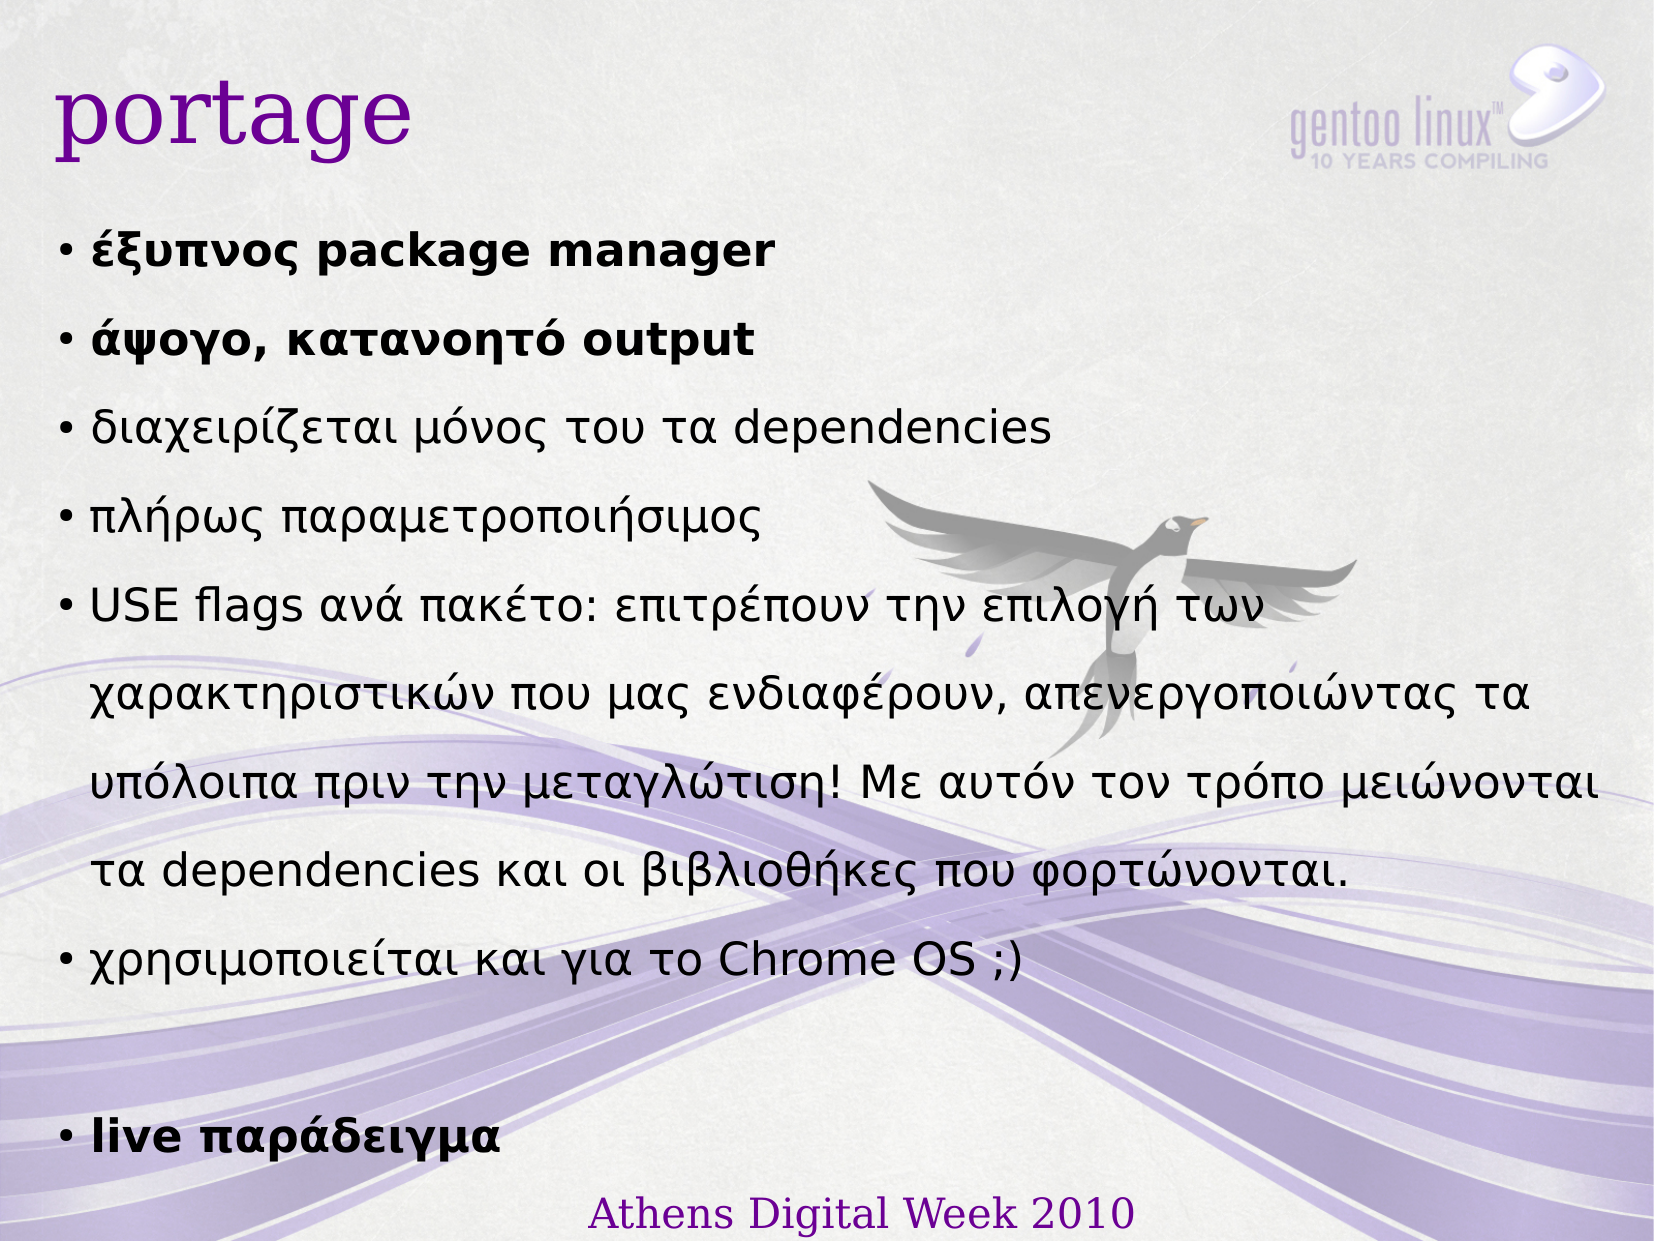

# portage
 έξυπνος package manager
 άψογο, κατανοητό output
 διαχειρίζεται μόνος του τα dependencies
 πλήρως παραμετροποιήσιμος
 USE flags ανά πακέτο: επιτρέπουν την επιλογή των
 χαρακτηριστικών που μας ενδιαφέρουν, απενεργοποιώντας τα
 υπόλοιπα πριν την μεταγλώτιση! Με αυτόν τον τρόπο μειώνονται
 τα dependencies και οι βιβλιοθήκες που φορτώνονται.
 χρησιμοποιείται και για το Chrome OS ;)
 live παράδειγμα
Athens Digital Week 2010